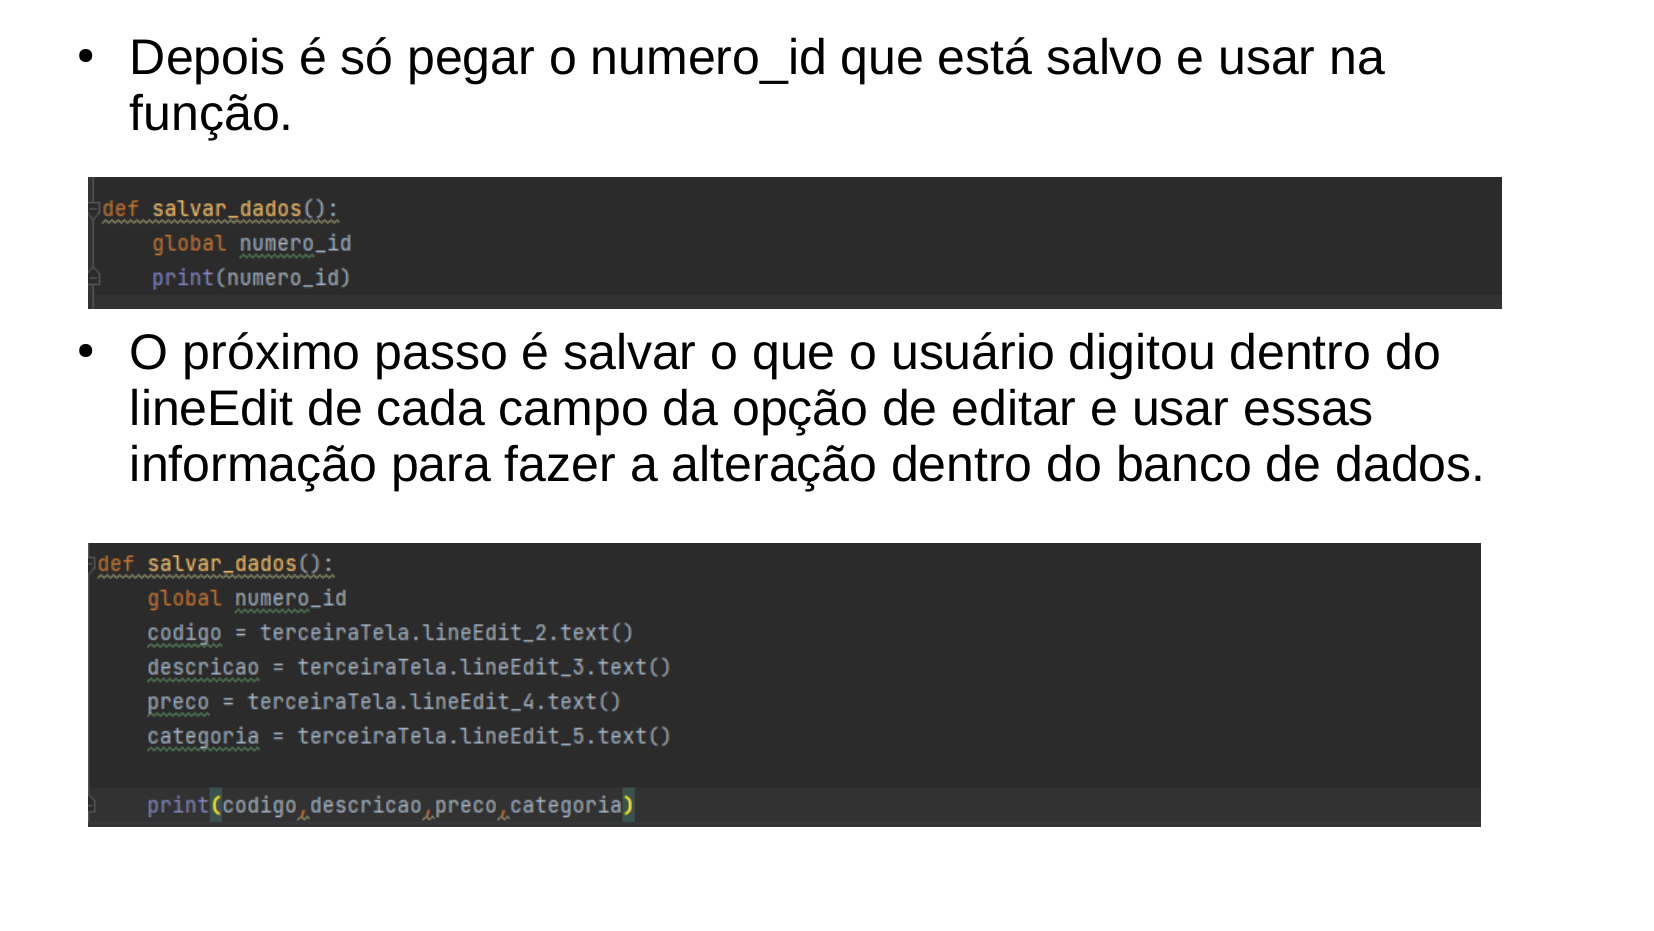

# Depois é só pegar o numero_id que está salvo e usar na função.
O próximo passo é salvar o que o usuário digitou dentro do lineEdit de cada campo da opção de editar e usar essas informação para fazer a alteração dentro do banco de dados.